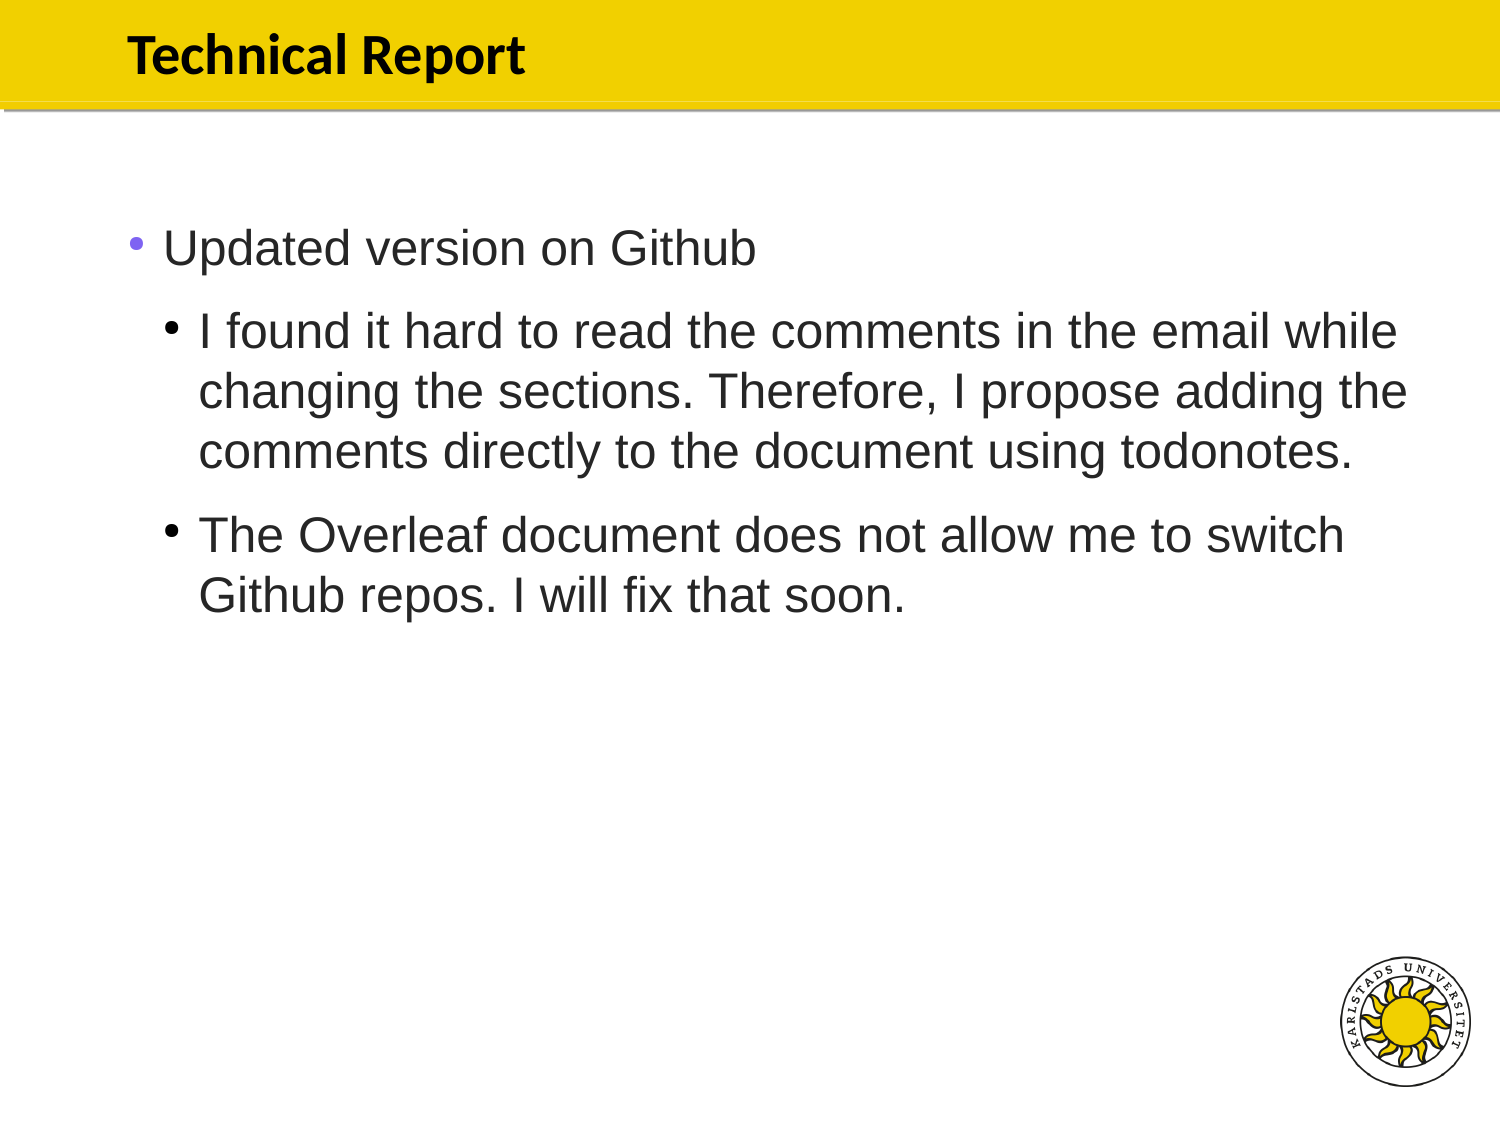

# Technical Report
Updated version on Github
I found it hard to read the comments in the email while changing the sections. Therefore, I propose adding the comments directly to the document using todonotes.
The Overleaf document does not allow me to switch Github repos. I will fix that soon.